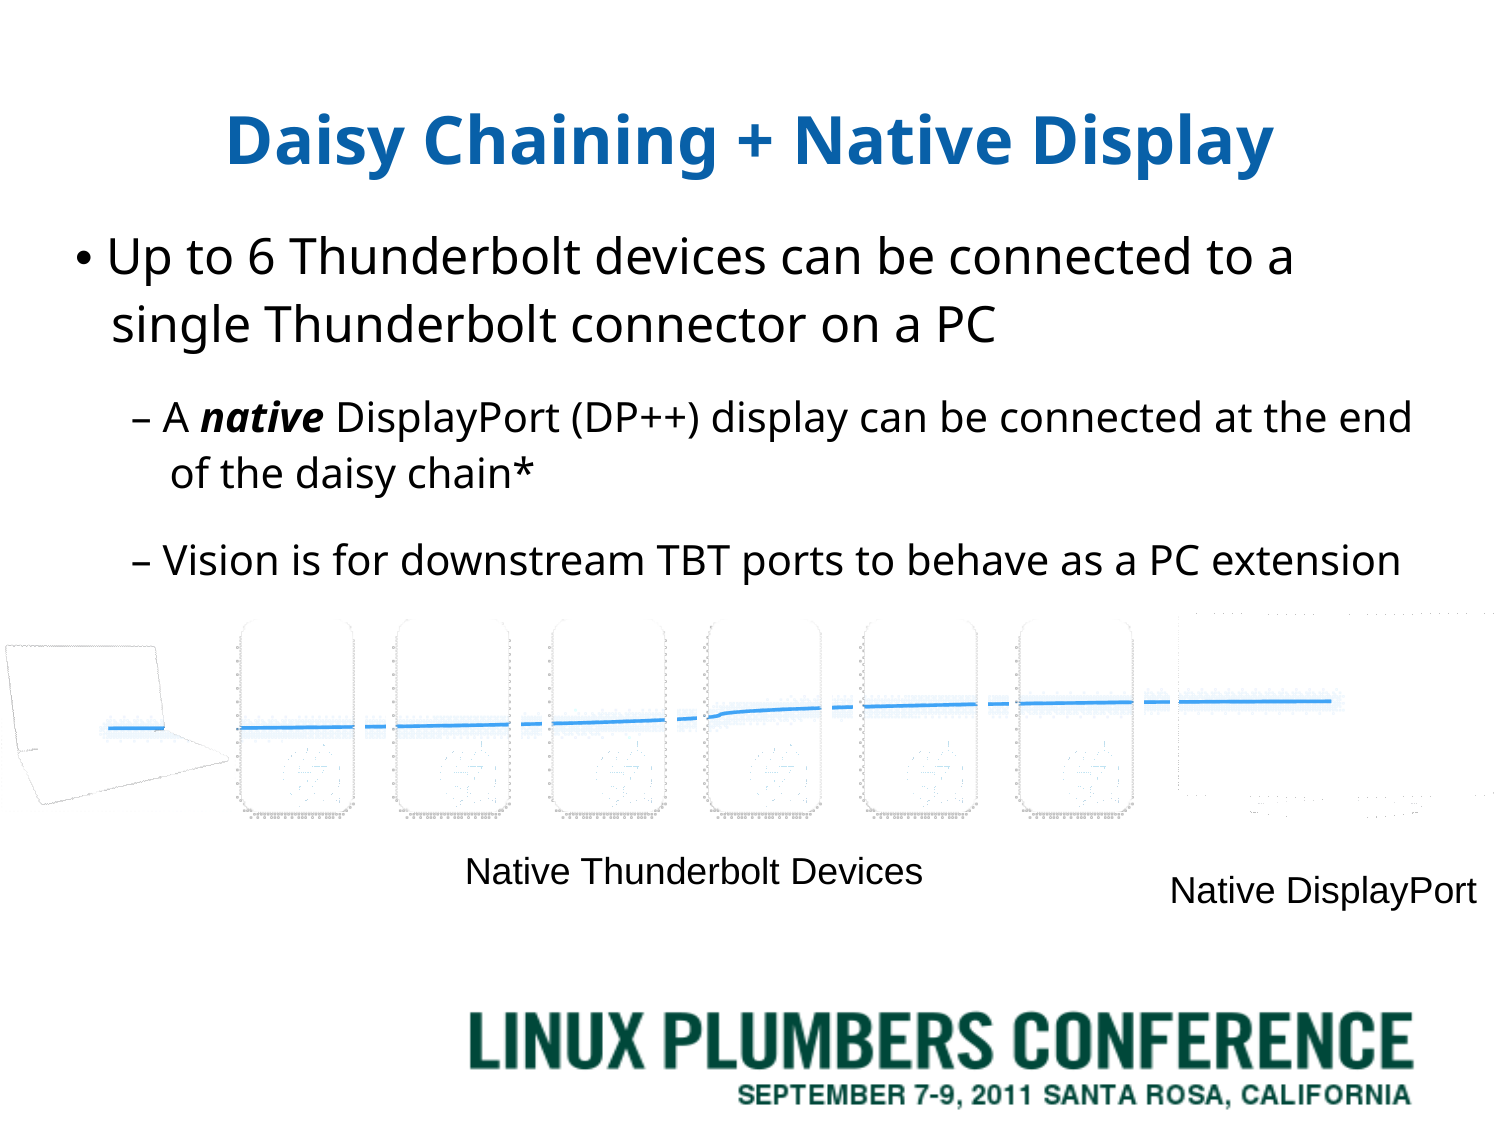

# Daisy Chaining + Native Display
• Up to 6 Thunderbolt devices can be connected to a single Thunderbolt connector on a PC
– A native DisplayPort (DP++) display can be connected at the end of the daisy chain*
– Vision is for downstream TBT ports to behave as a PC extension
Native Thunderbolt Devices
Native DisplayPort